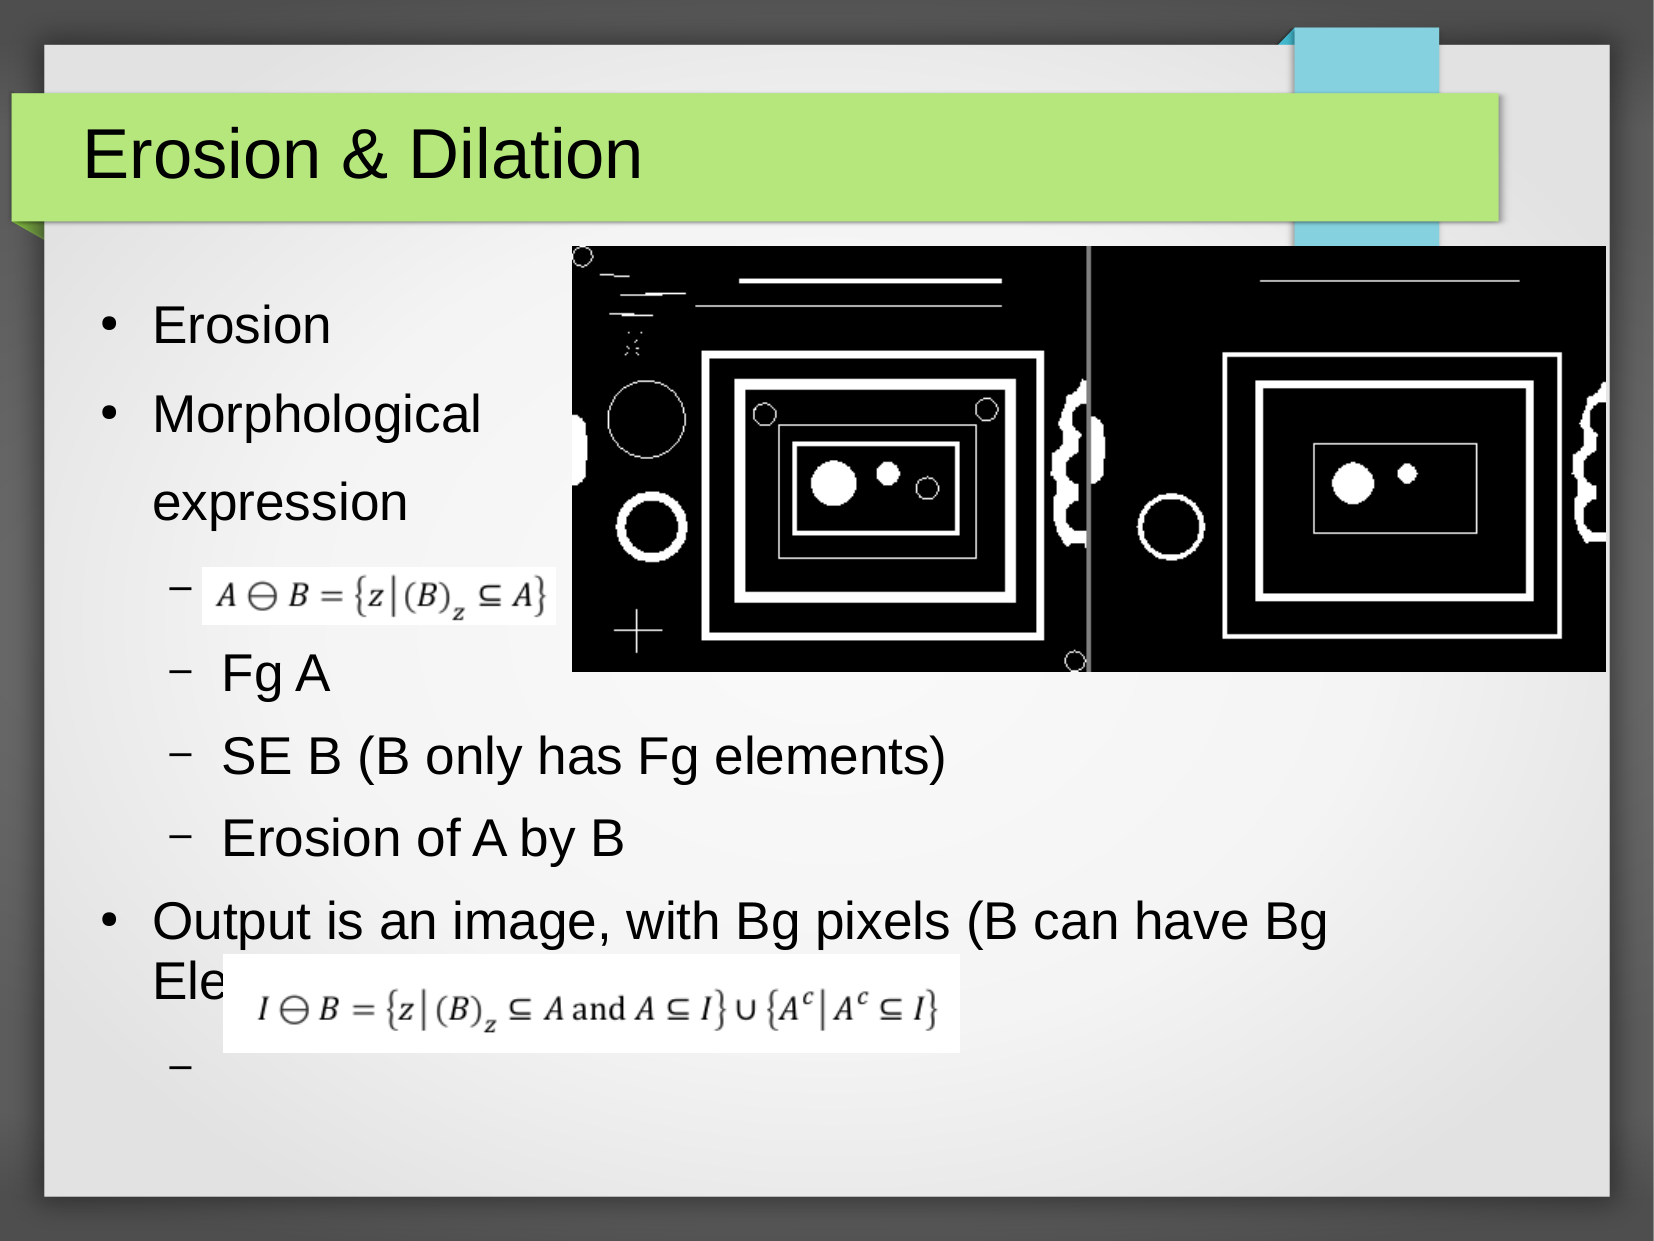

# Erosion & Dilation
Erosion
Morphological
expression
Fg A
SE B (B only has Fg elements)
Erosion of A by B
Output is an image, with Bg pixels (B can have Bg Elements)